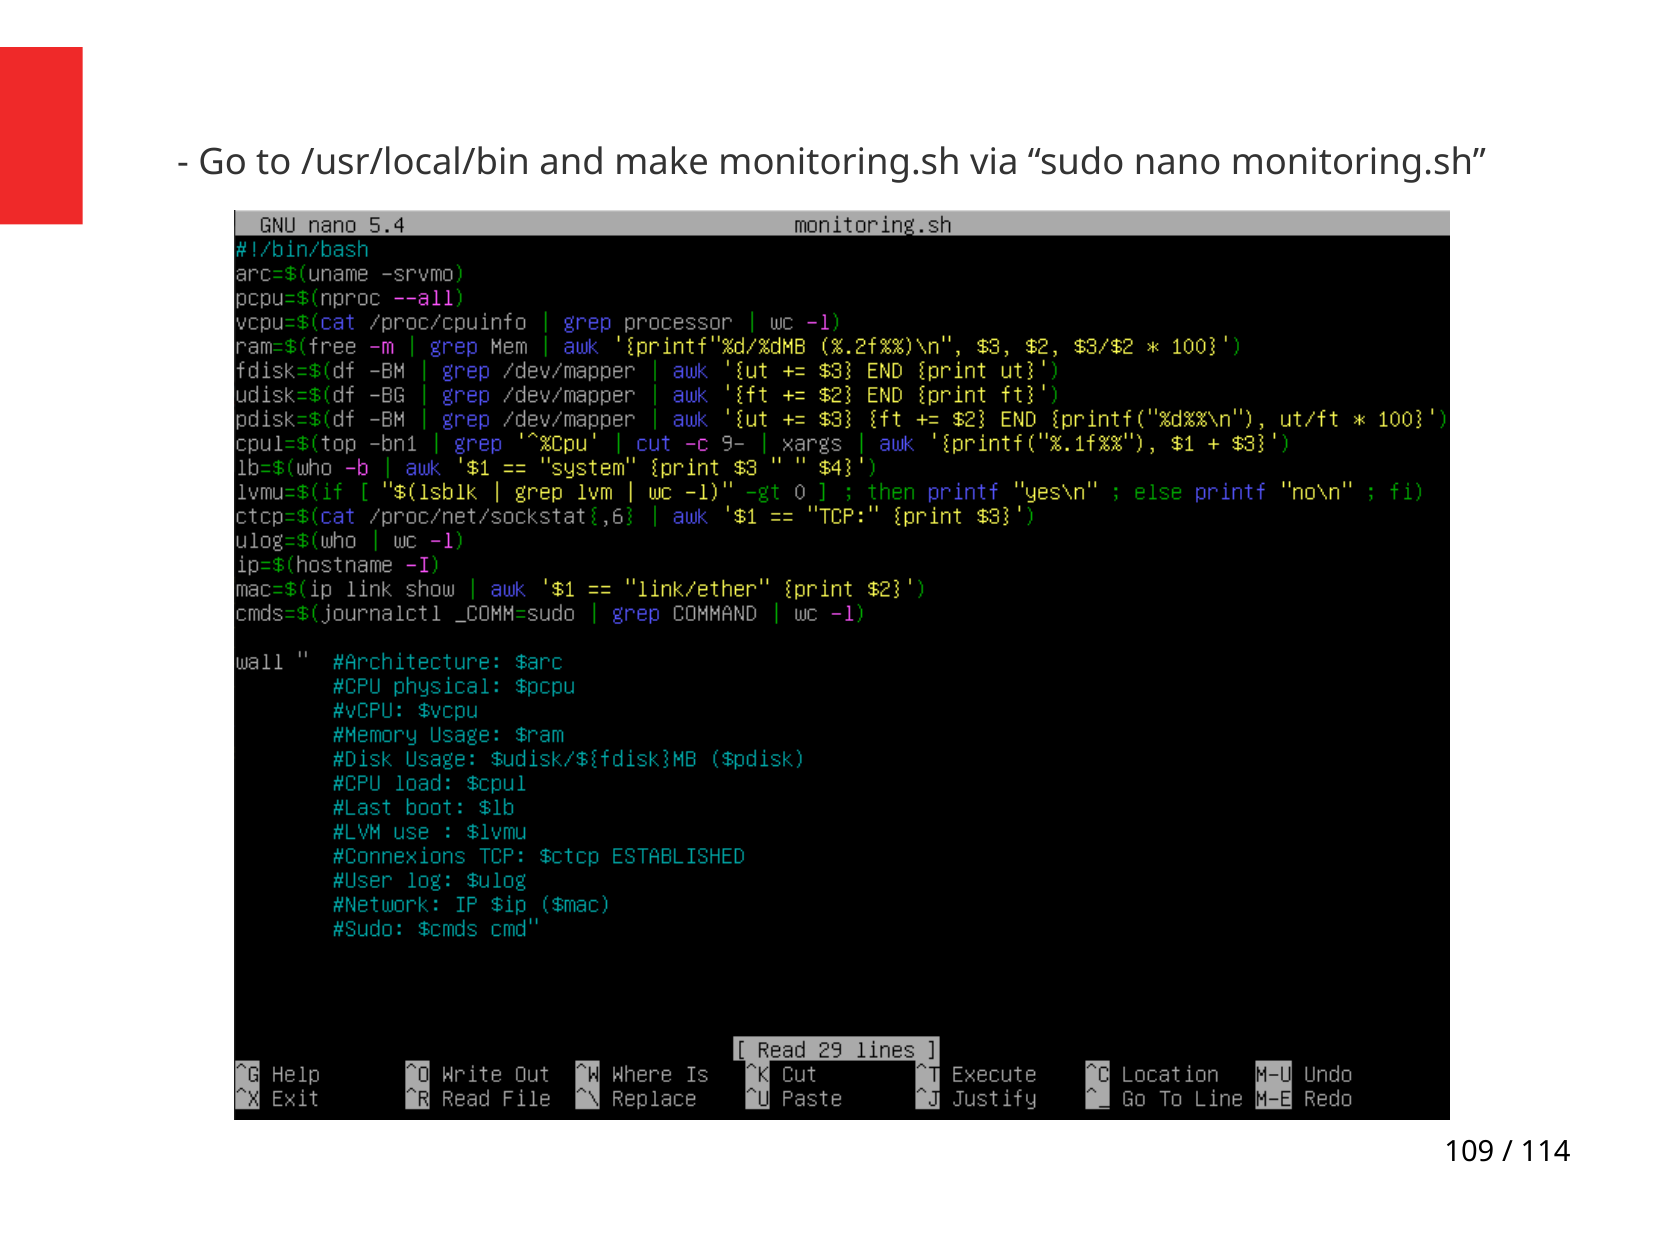

# - Go to /usr/local/bin and make monitoring.sh via “sudo nano monitoring.sh”
109